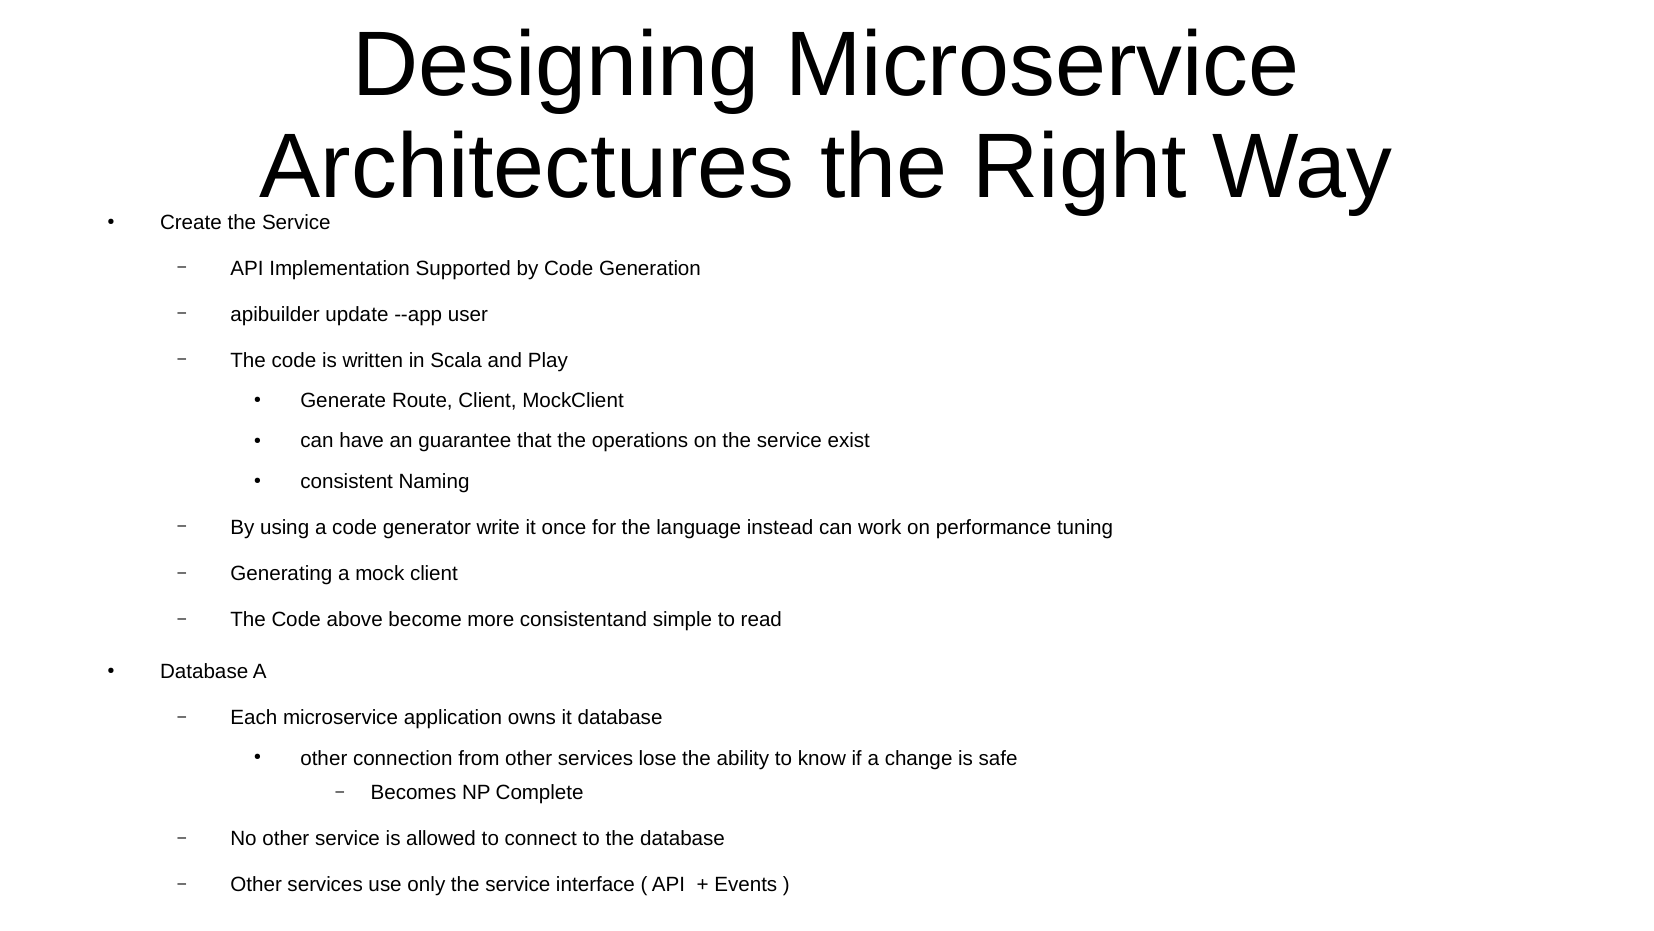

# Designing Microservice Architectures the Right Way
Create the Service
API Implementation Supported by Code Generation
apibuilder update --app user
The code is written in Scala and Play
Generate Route, Client, MockClient
can have an guarantee that the operations on the service exist
consistent Naming
By using a code generator write it once for the language instead can work on performance tuning
Generating a mock client
The Code above become more consistentand simple to read
Database A
Each microservice application owns it database
other connection from other services lose the ability to know if a change is safe
Becomes NP Complete
No other service is allowed to connect to the database
Other services use only the service interface ( API + Events )